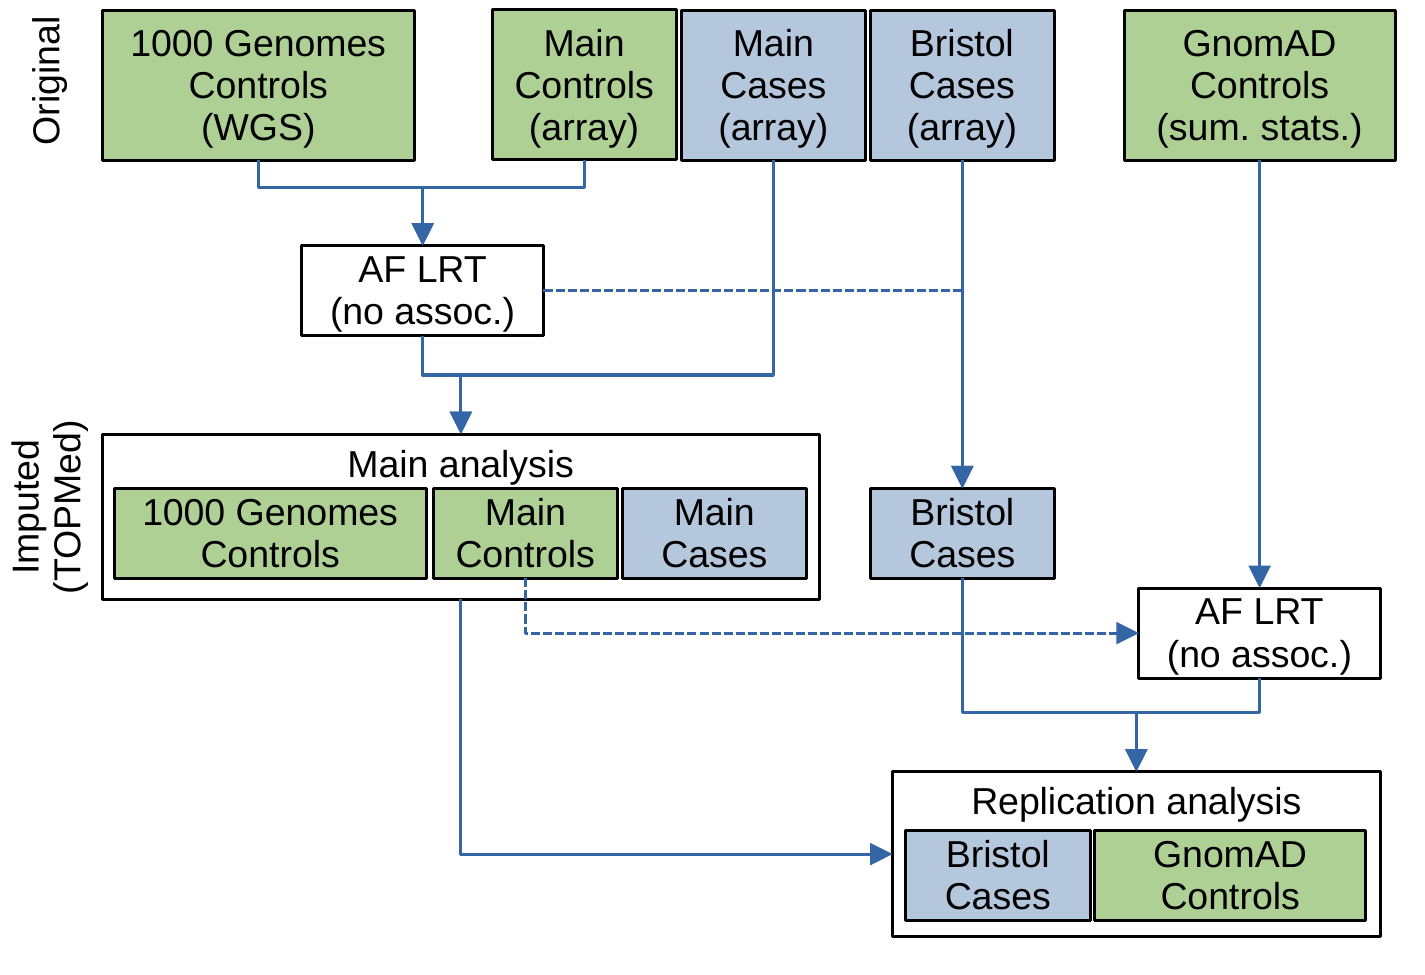

Main
Controls
(array)
1000 Genomes
Controls
(WGS)
Main
Cases
(array)
Bristol
Cases
(array)
GnomAD
Controls
(sum. stats.)
Original
AF LRT
(no assoc.)
Main analysis
Imputed (TOPMed)
1000 Genomes
Controls
Main
Controls
Main
Cases
Bristol Cases
AF LRT
(no assoc.)
Replication analysis
Bristol
Cases
GnomAD
Controls